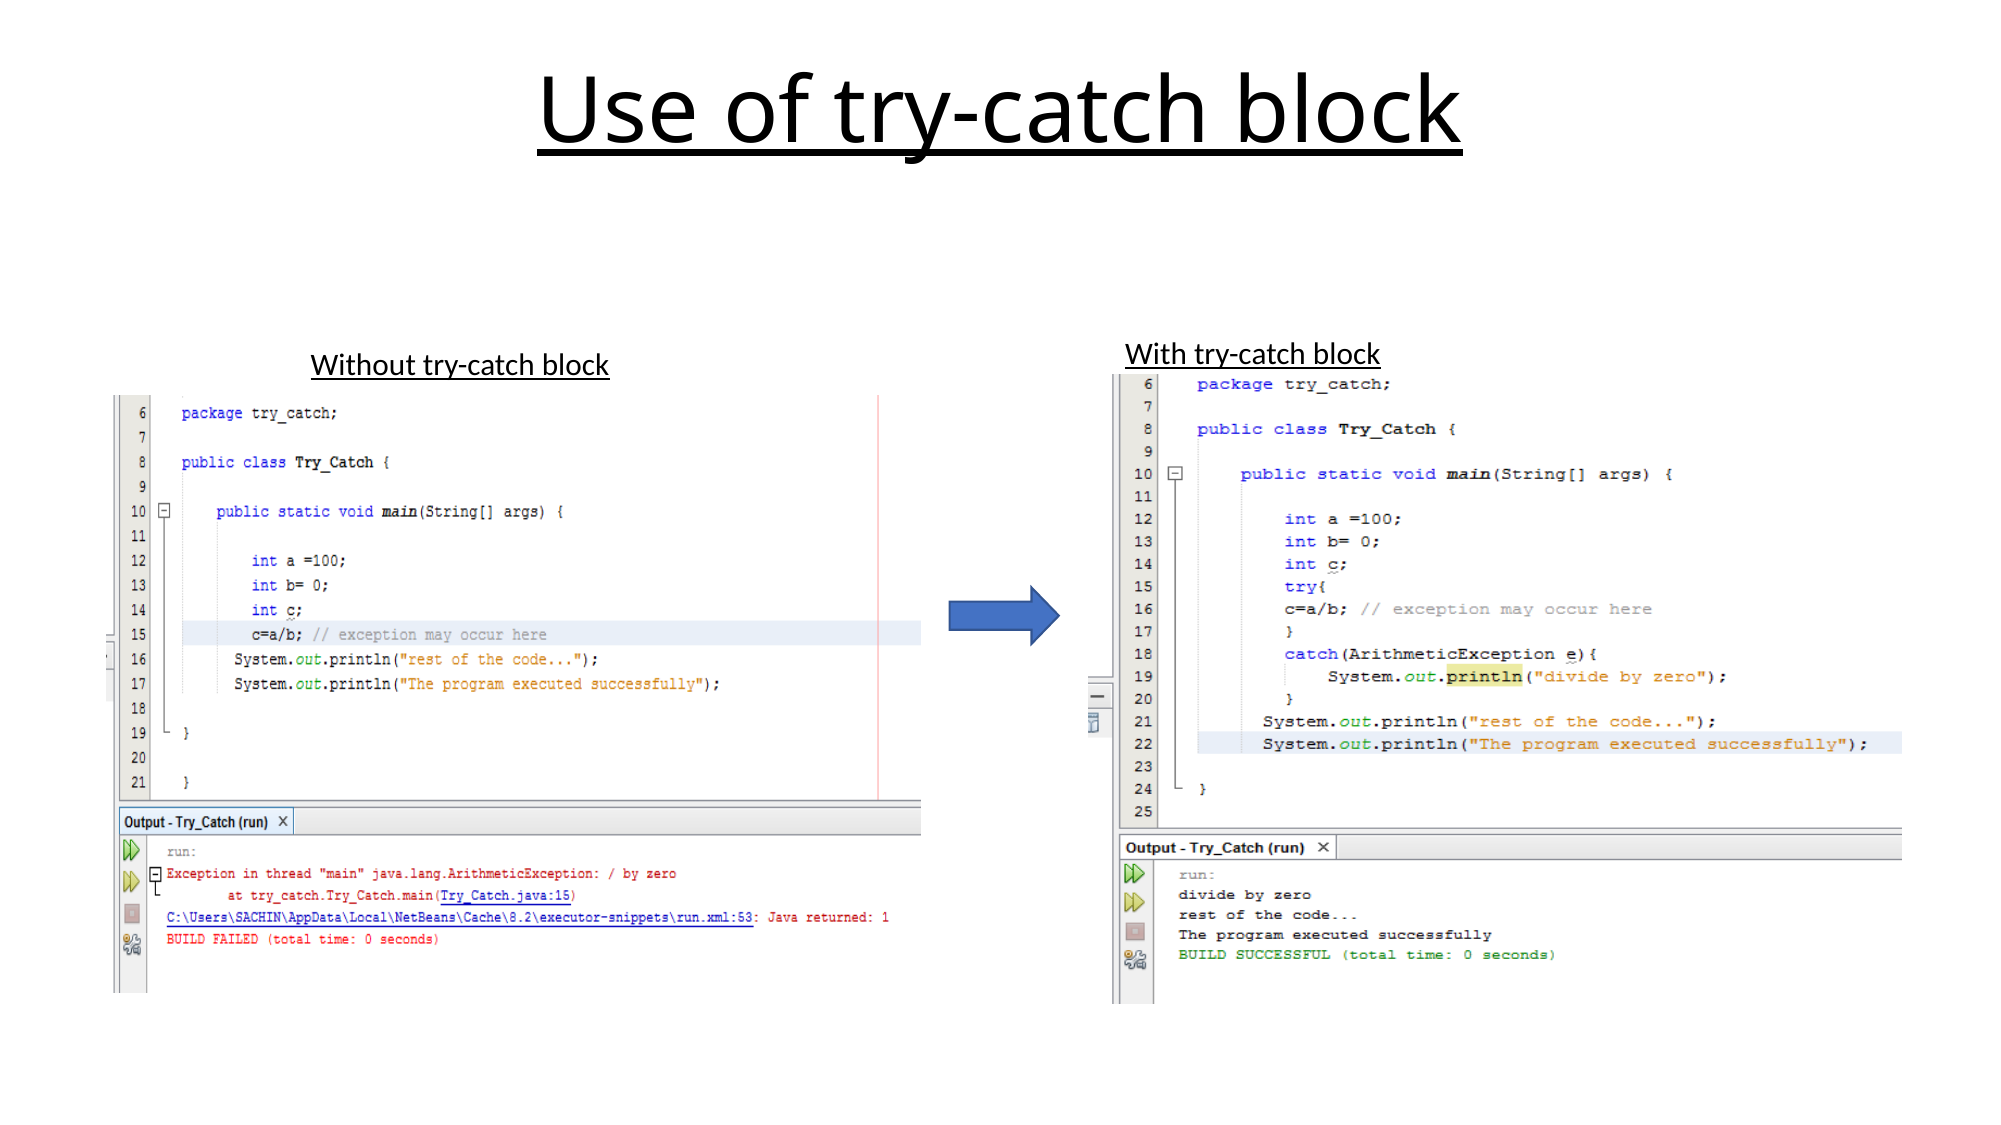

# Use of try-catch block
With try-catch block
Without try-catch block